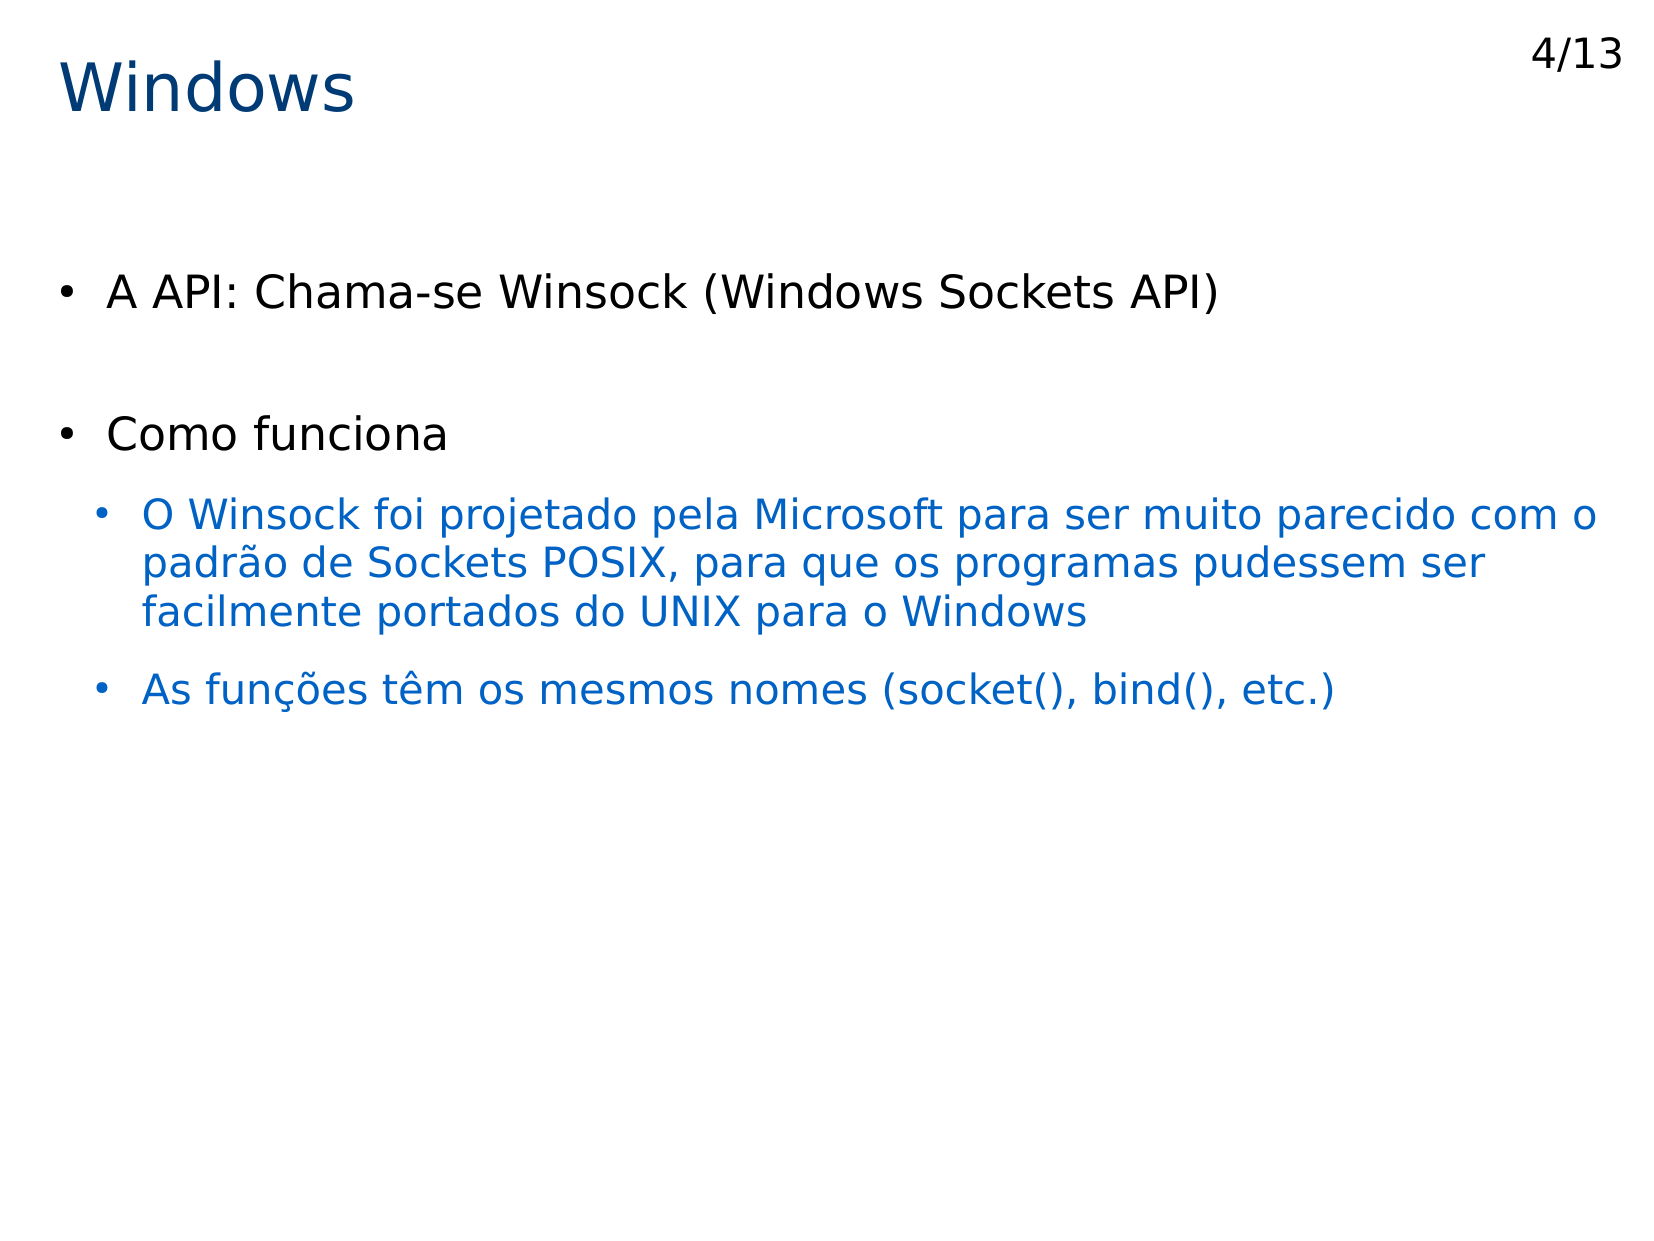

# Windows
4
A API: Chama-se Winsock (Windows Sockets API)
Como funciona
O Winsock foi projetado pela Microsoft para ser muito parecido com o padrão de Sockets POSIX, para que os programas pudessem ser facilmente portados do UNIX para o Windows
As funções têm os mesmos nomes (socket(), bind(), etc.)